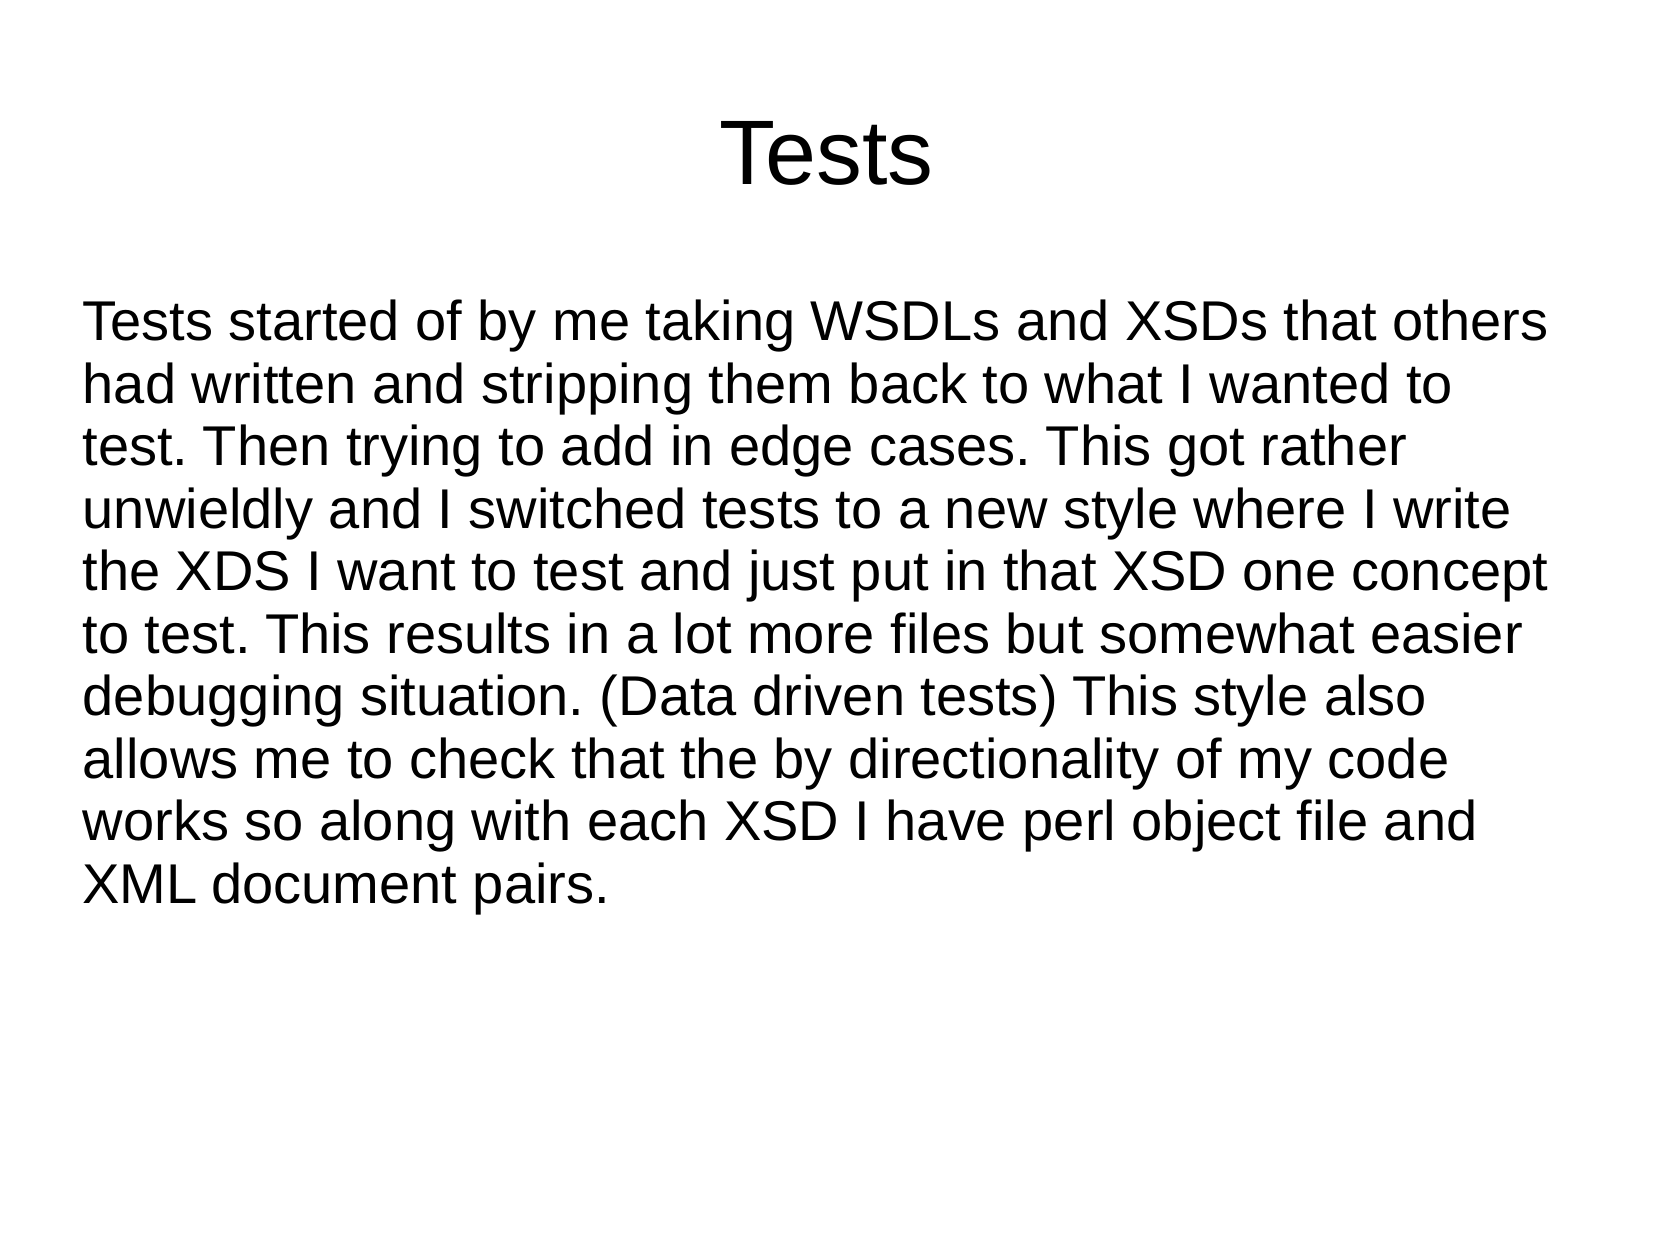

# Tests
Tests started of by me taking WSDLs and XSDs that others had written and stripping them back to what I wanted to test. Then trying to add in edge cases. This got rather unwieldly and I switched tests to a new style where I write the XDS I want to test and just put in that XSD one concept to test. This results in a lot more files but somewhat easier debugging situation. (Data driven tests) This style also allows me to check that the by directionality of my code works so along with each XSD I have perl object file and XML document pairs.